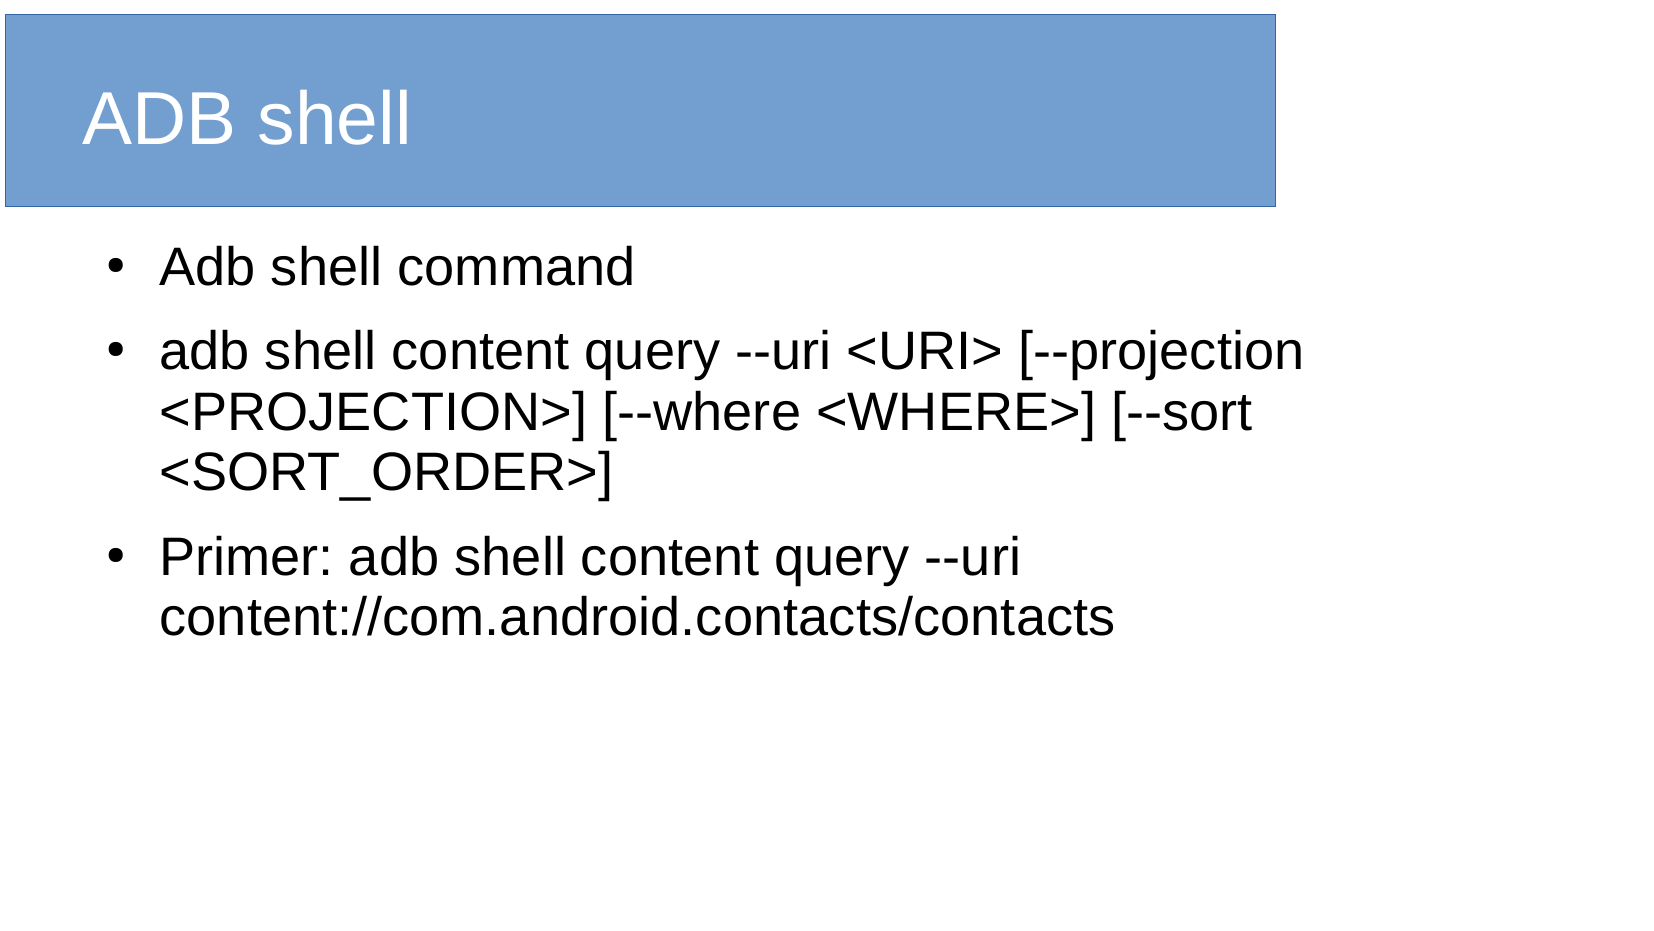

# ADB shell
Adb shell command
adb shell content query --uri <URI> [--projection <PROJECTION>] [--where <WHERE>] [--sort <SORT_ORDER>]
Primer: adb shell content query --uri content://com.android.contacts/contacts